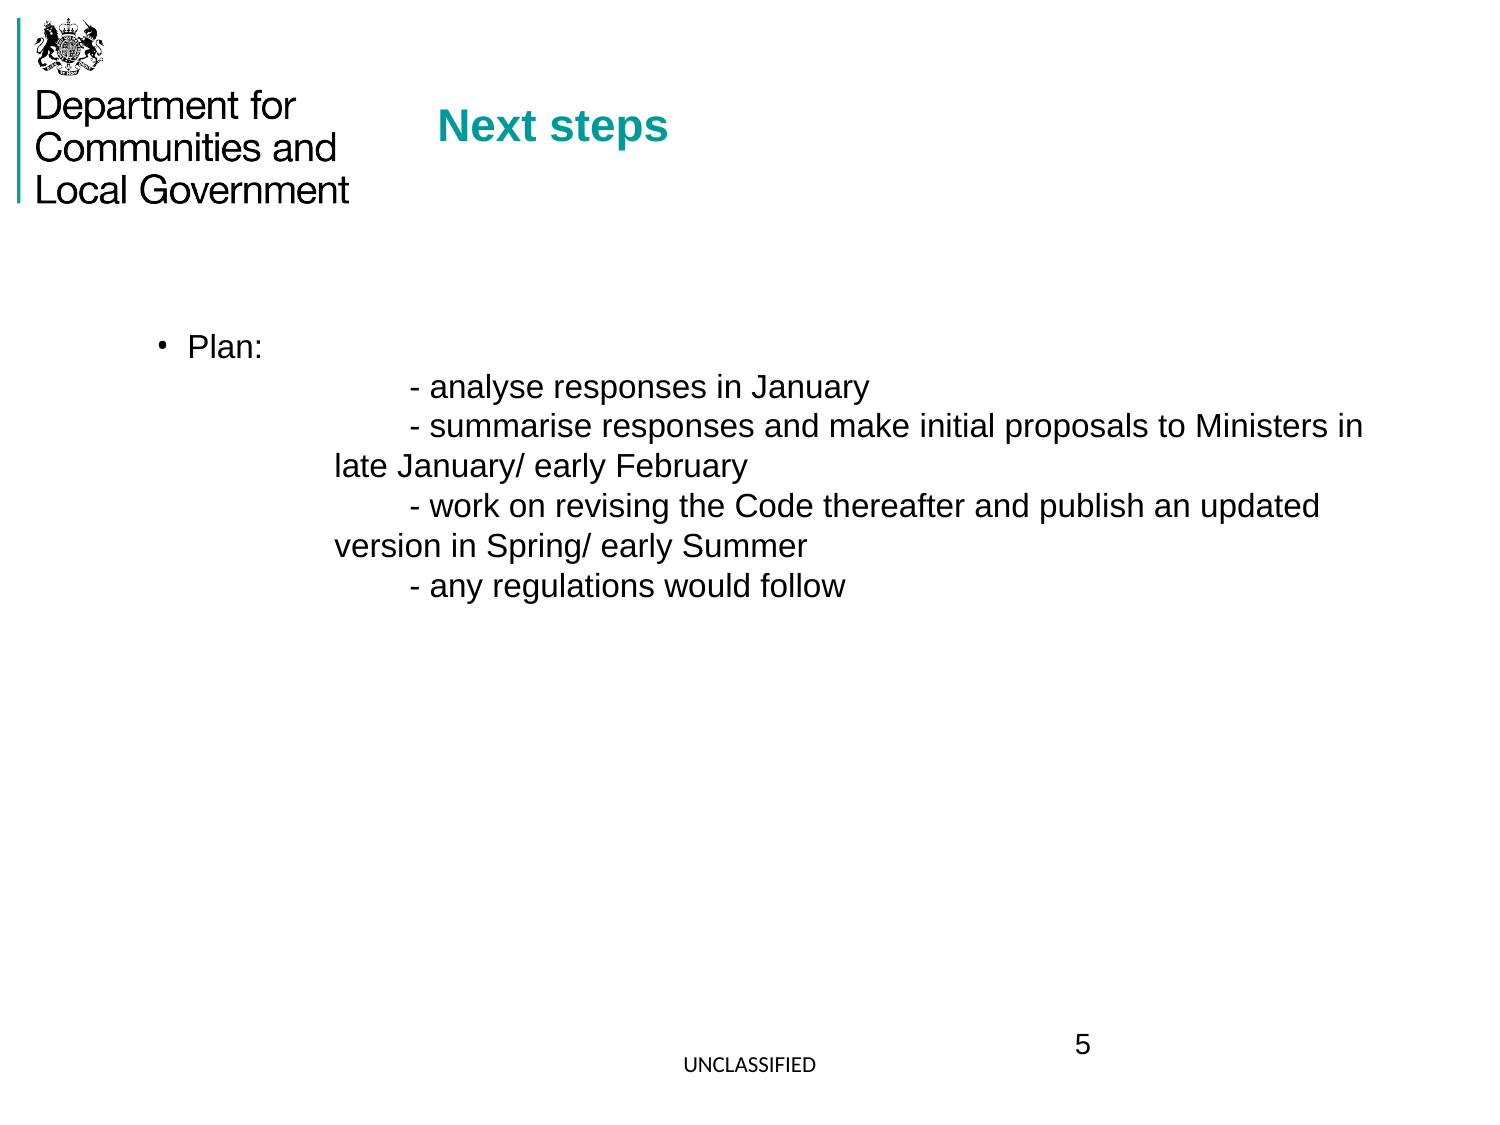

# Next steps
 Plan:
	- analyse responses in January
	- summarise responses and make initial proposals to Ministers in late January/ early February
	- work on revising the Code thereafter and publish an updated version in Spring/ early Summer
	- any regulations would follow
UNCLASSIFIED